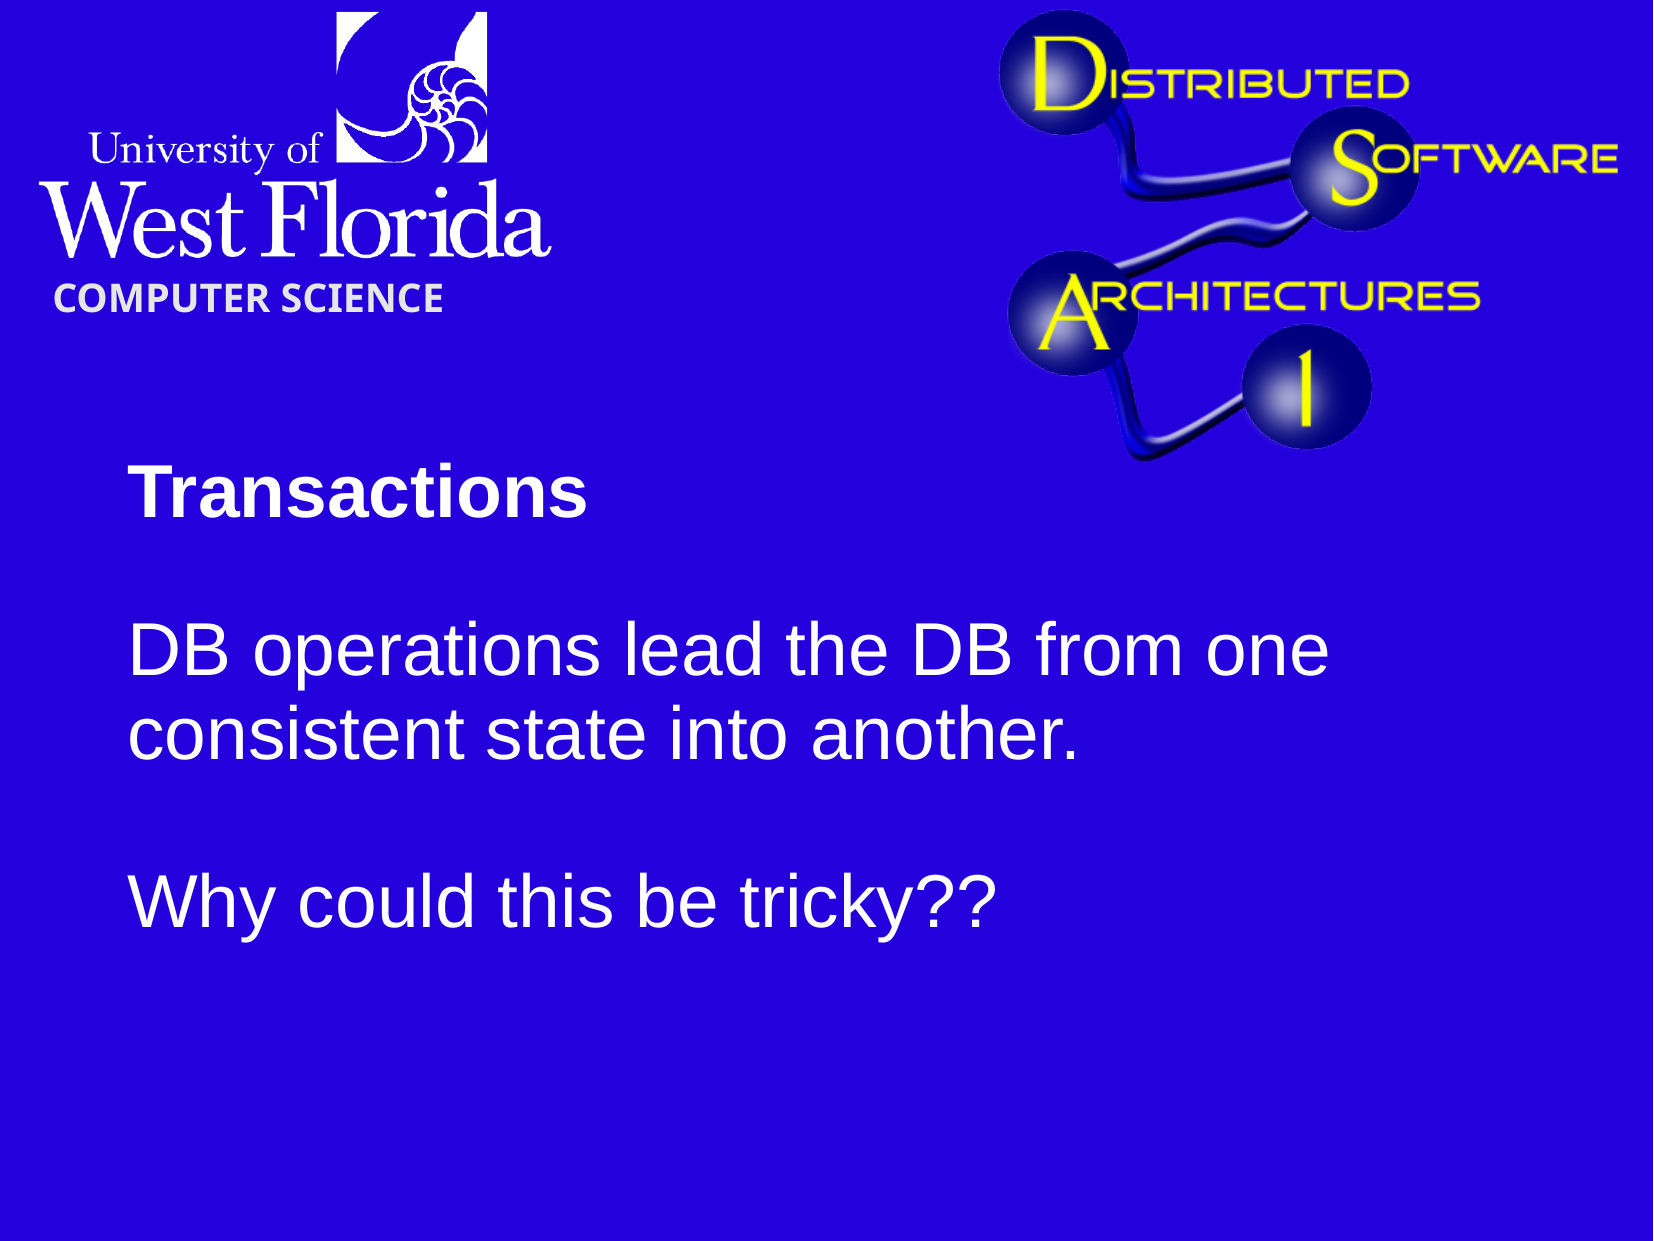

COMPUTER SCIENCE
Transactions
DB operations lead the DB from one consistent state into another.
Why could this be tricky??